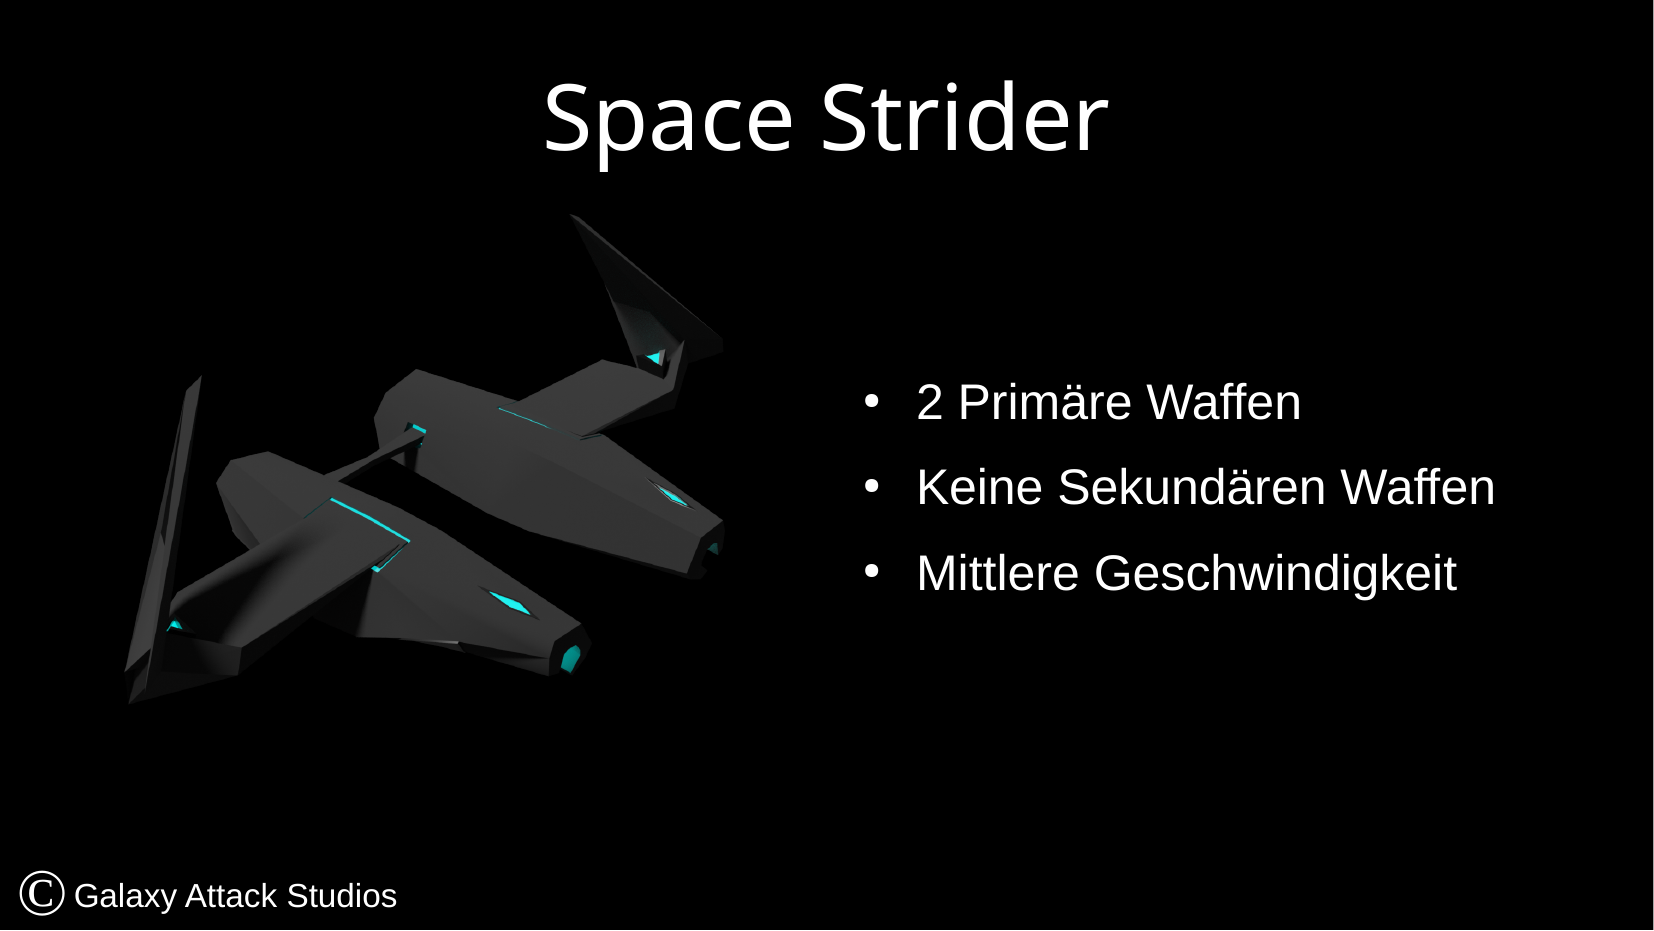

# Space Strider
2 Primäre Waffen
Keine Sekundären Waffen
Mittlere Geschwindigkeit